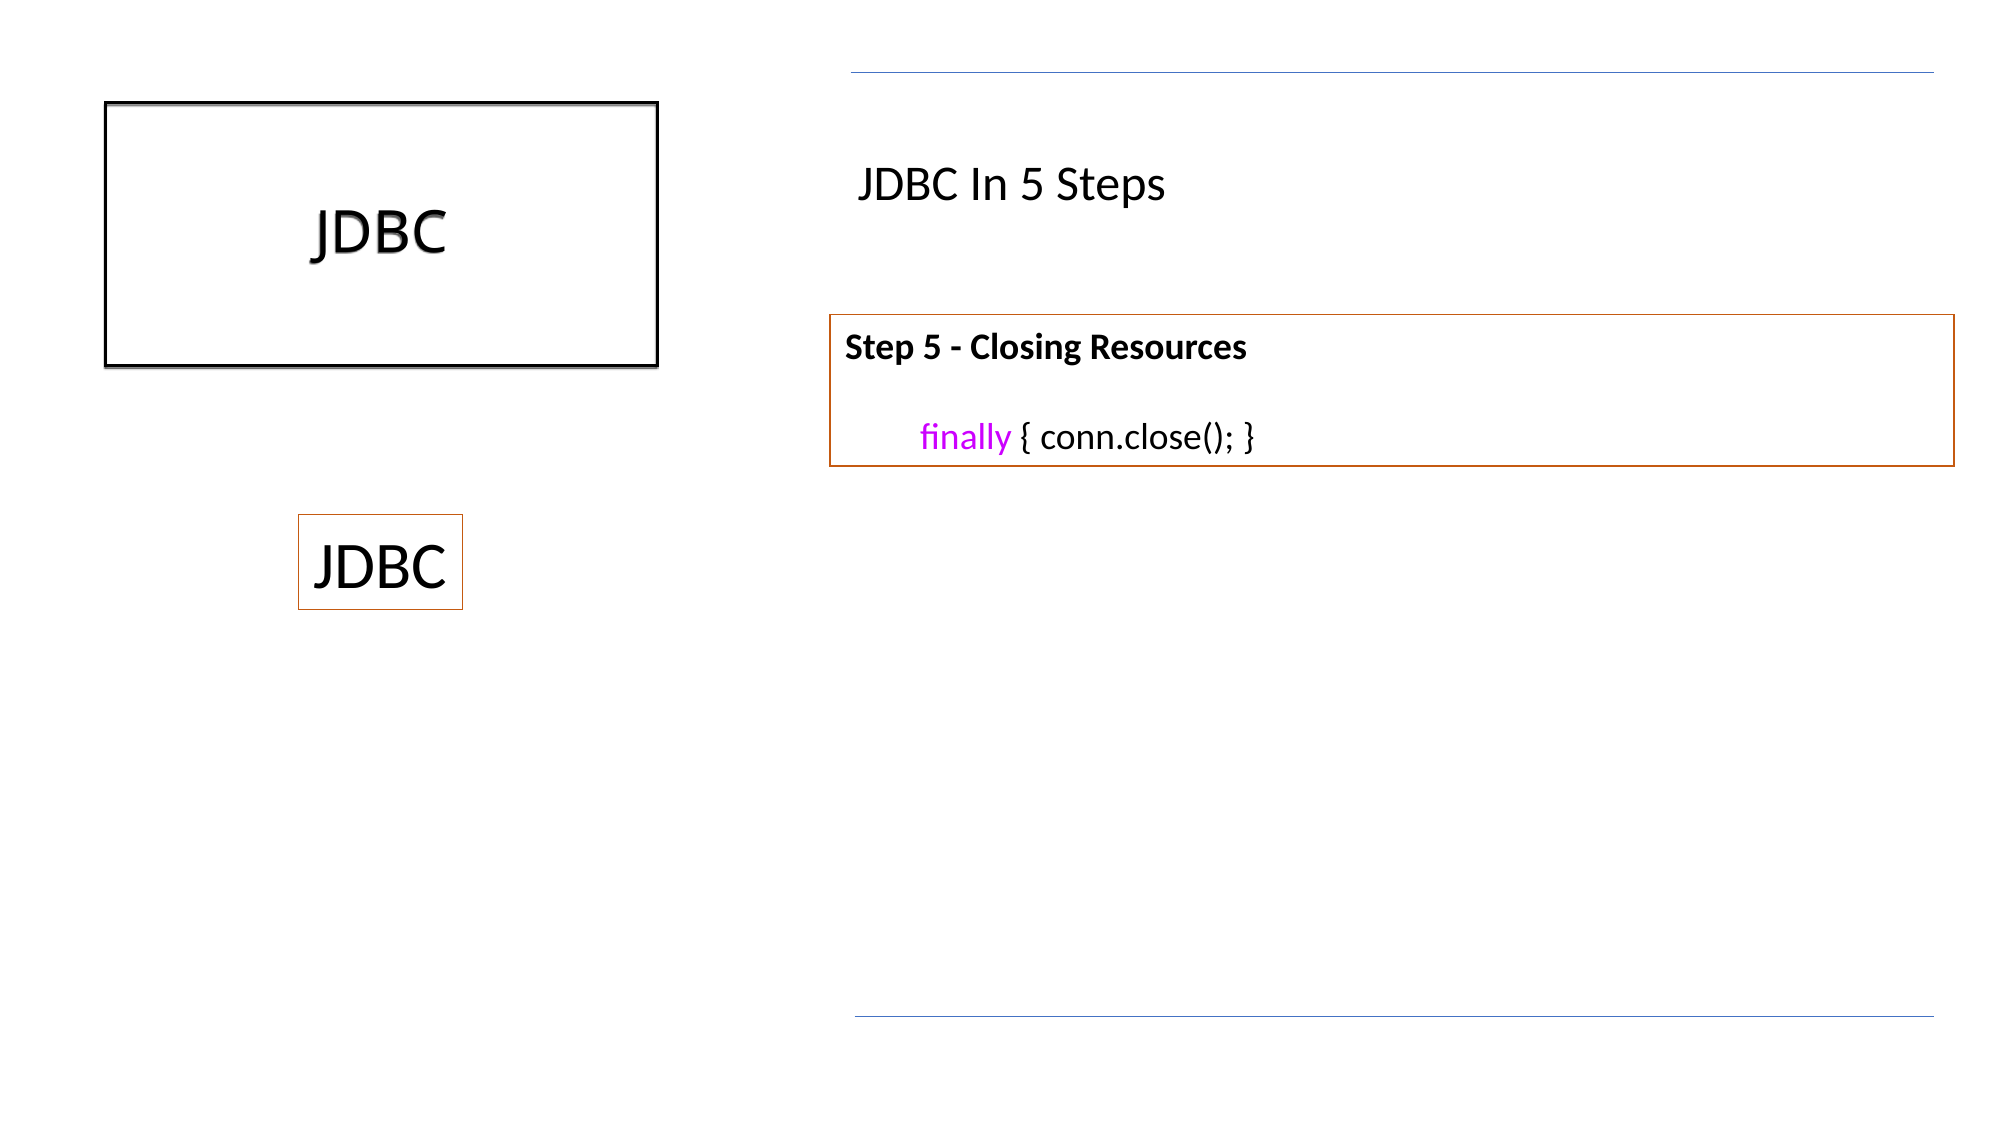

# JDBC
JDBC In 5 Steps
Step 5 - Closing Resources
	finally { conn.close(); }
JDBC